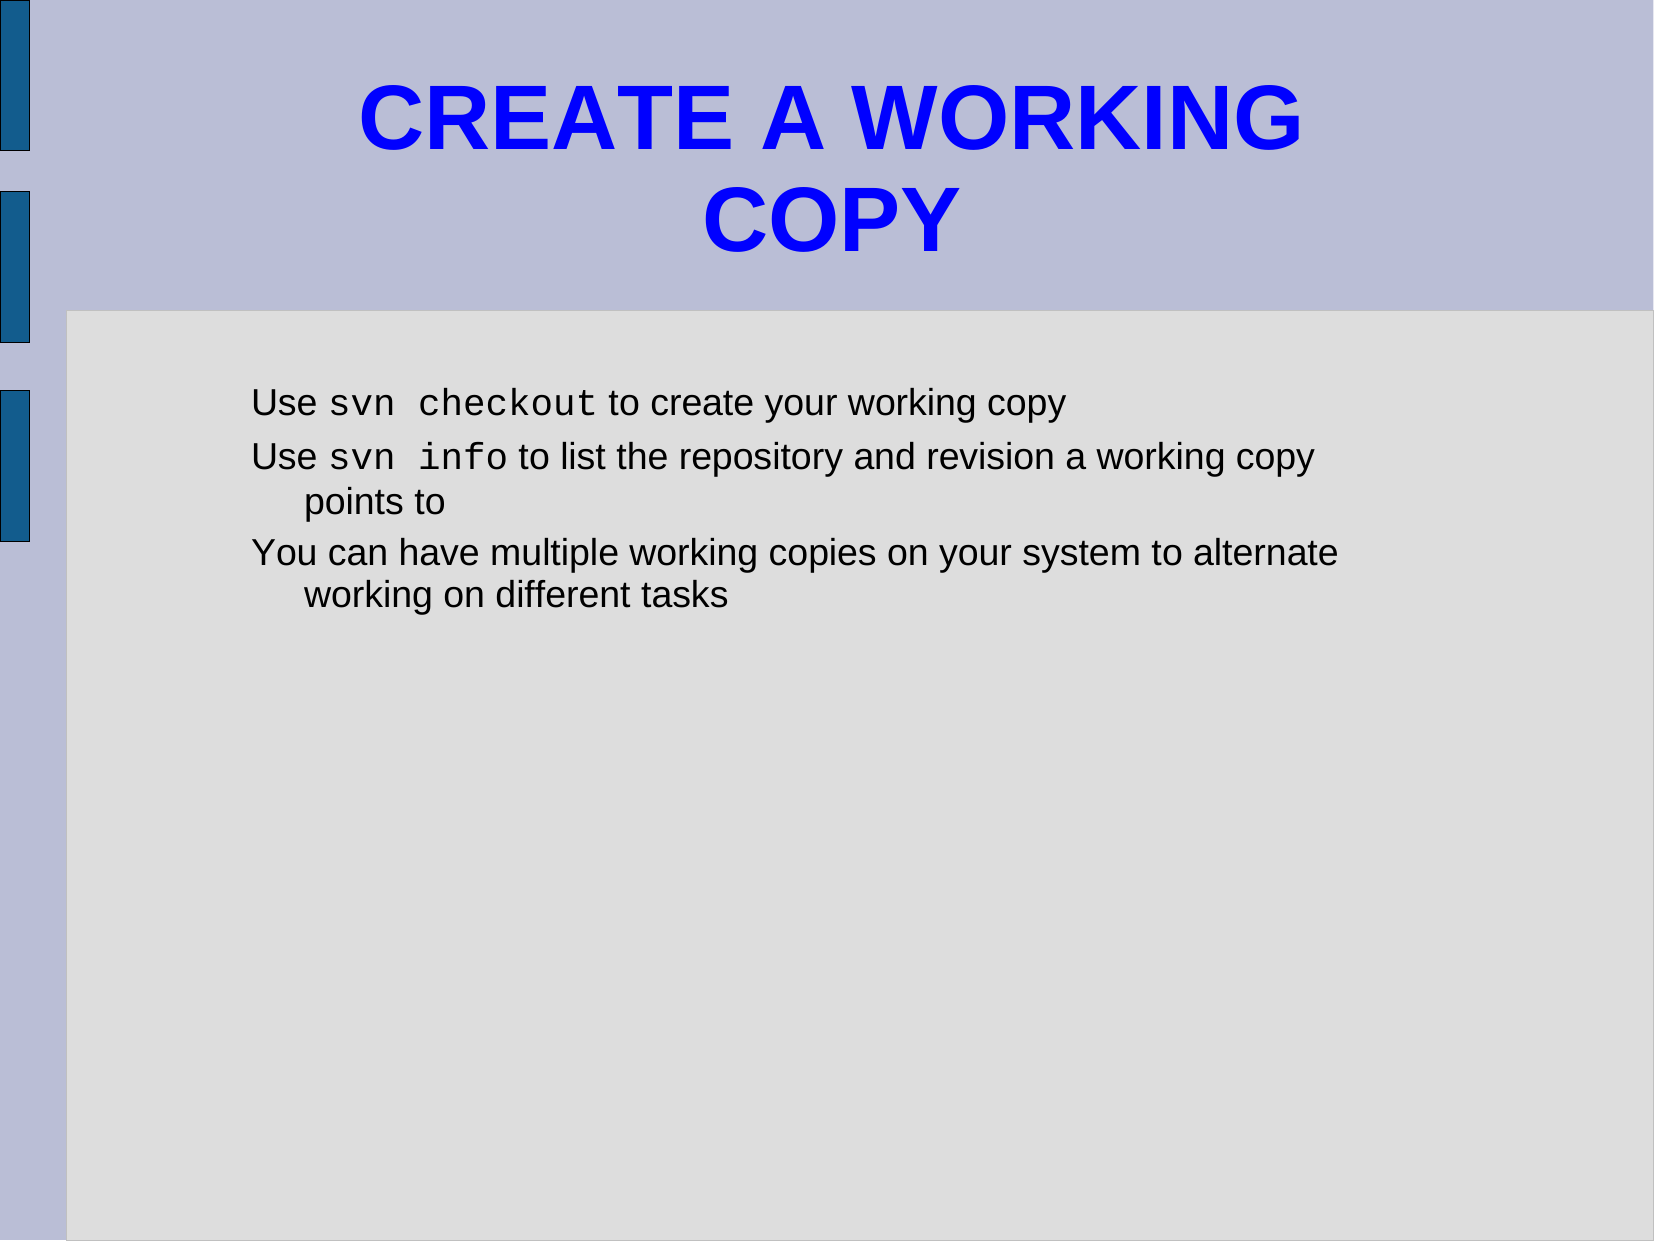

# CREATE A WORKING COPY
Use svn checkout to create your working copy
Use svn info to list the repository and revision a working copy points to
You can have multiple working copies on your system to alternate working on different tasks